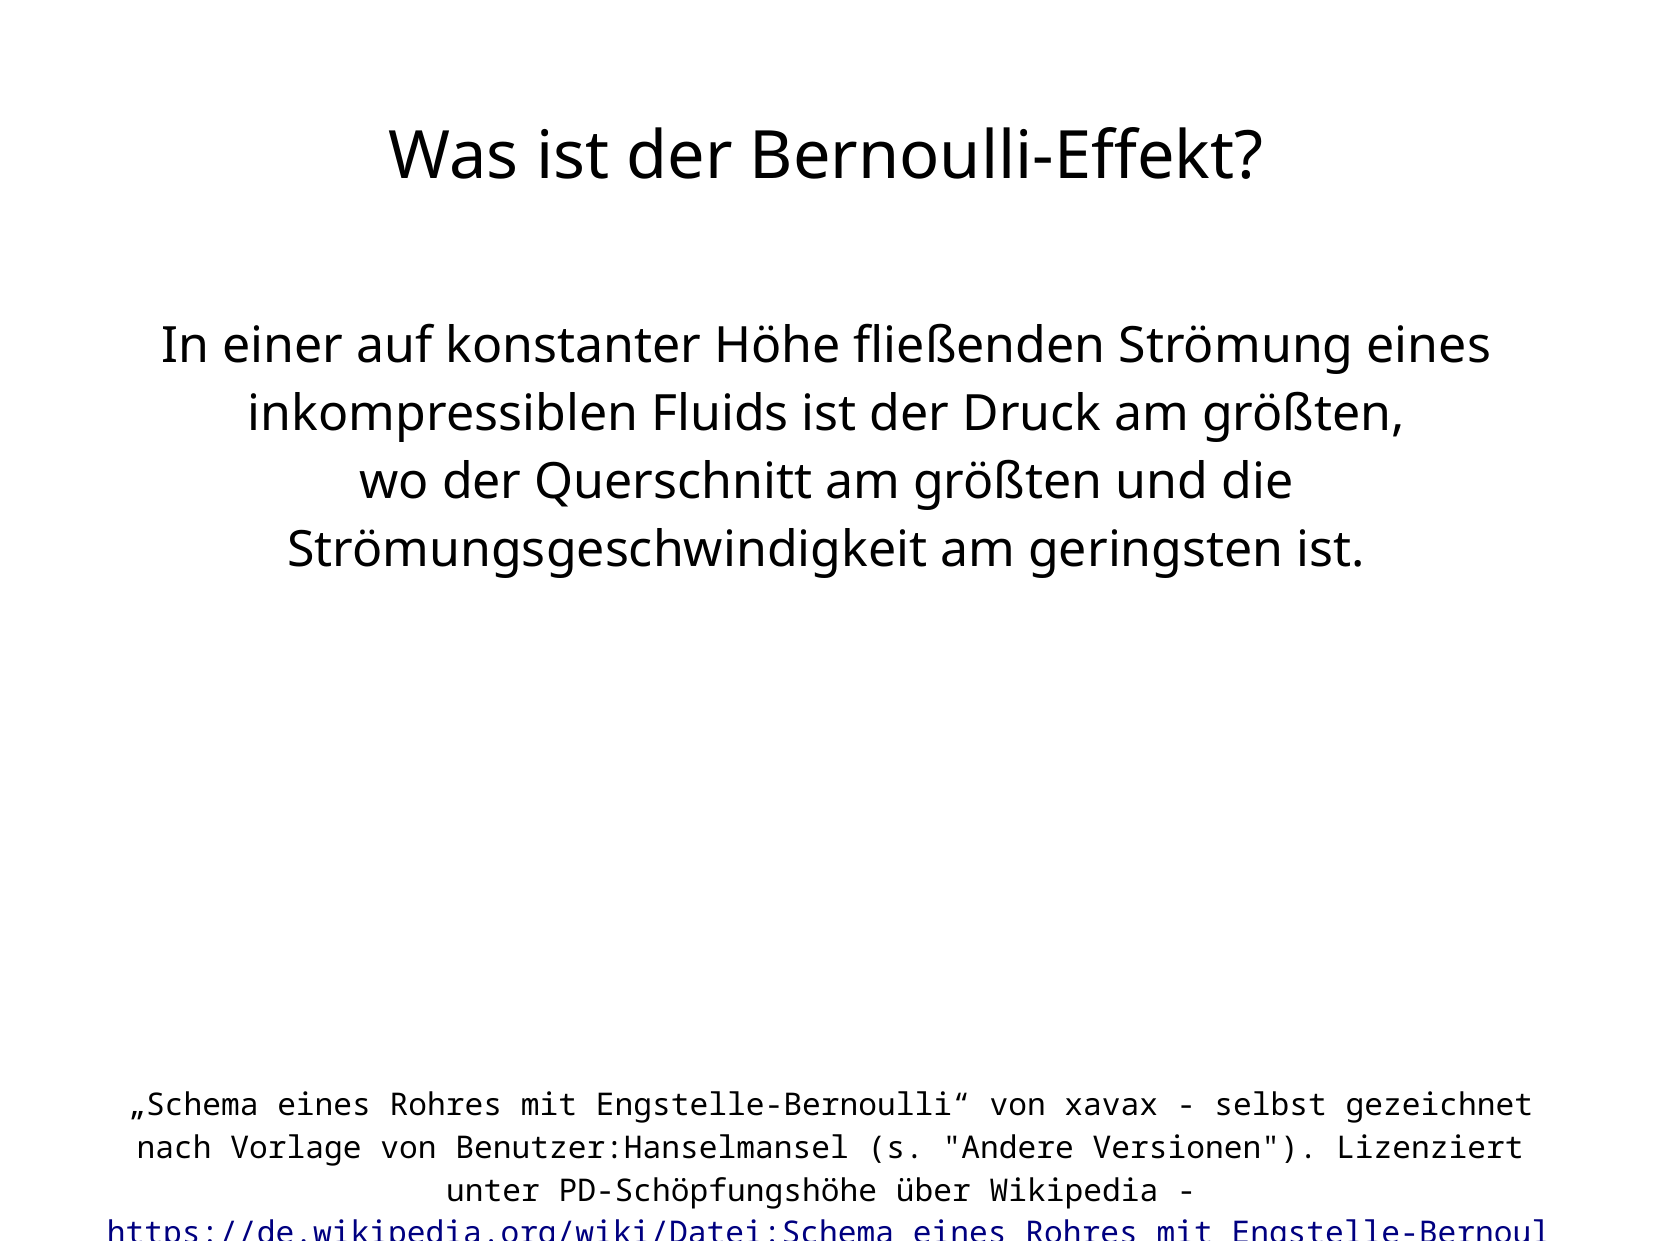

# Was ist der Bernoulli-Effekt?
In einer auf konstanter Höhe fließenden Strömung eines inkompressiblen Fluids ist der Druck am größten,
wo der Querschnitt am größten und die Strömungsgeschwindigkeit am geringsten ist.
„Schema eines Rohres mit Engstelle-Bernoulli“ von xavax - selbst gezeichnet nach Vorlage von Benutzer:Hanselmansel (s. "Andere Versionen"). Lizenziert unter PD-Schöpfungshöhe über Wikipedia -
https://de.wikipedia.org/wiki/Datei:Schema_eines_Rohres_mit_Engstelle-Bernoulli.svg